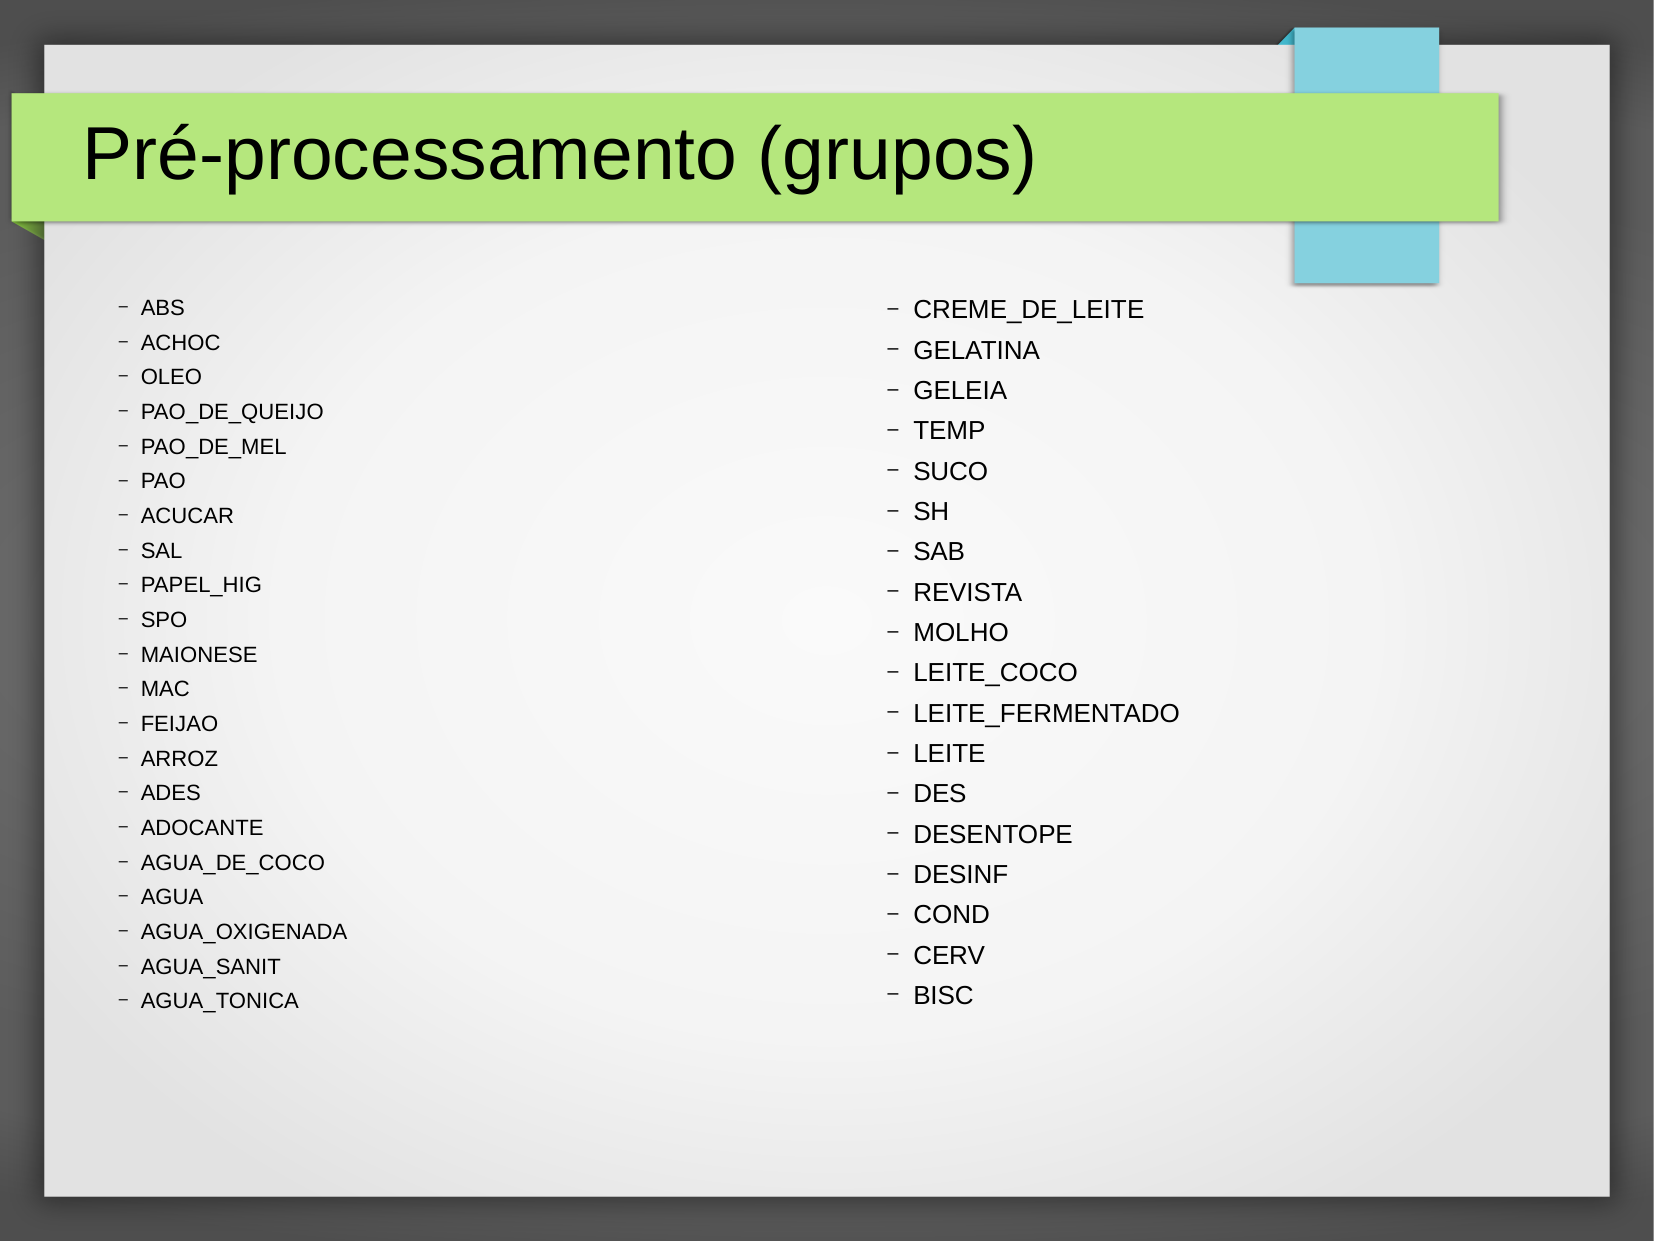

# Pré-processamento (grupos)
ABS
ACHOC
OLEO
PAO_DE_QUEIJO
PAO_DE_MEL
PAO
ACUCAR
SAL
PAPEL_HIG
SPO
MAIONESE
MAC
FEIJAO
ARROZ
ADES
ADOCANTE
AGUA_DE_COCO
AGUA
AGUA_OXIGENADA
AGUA_SANIT
AGUA_TONICA
CREME_DE_LEITE
GELATINA
GELEIA
TEMP
SUCO
SH
SAB
REVISTA
MOLHO
LEITE_COCO
LEITE_FERMENTADO
LEITE
DES
DESENTOPE
DESINF
COND
CERV
BISC